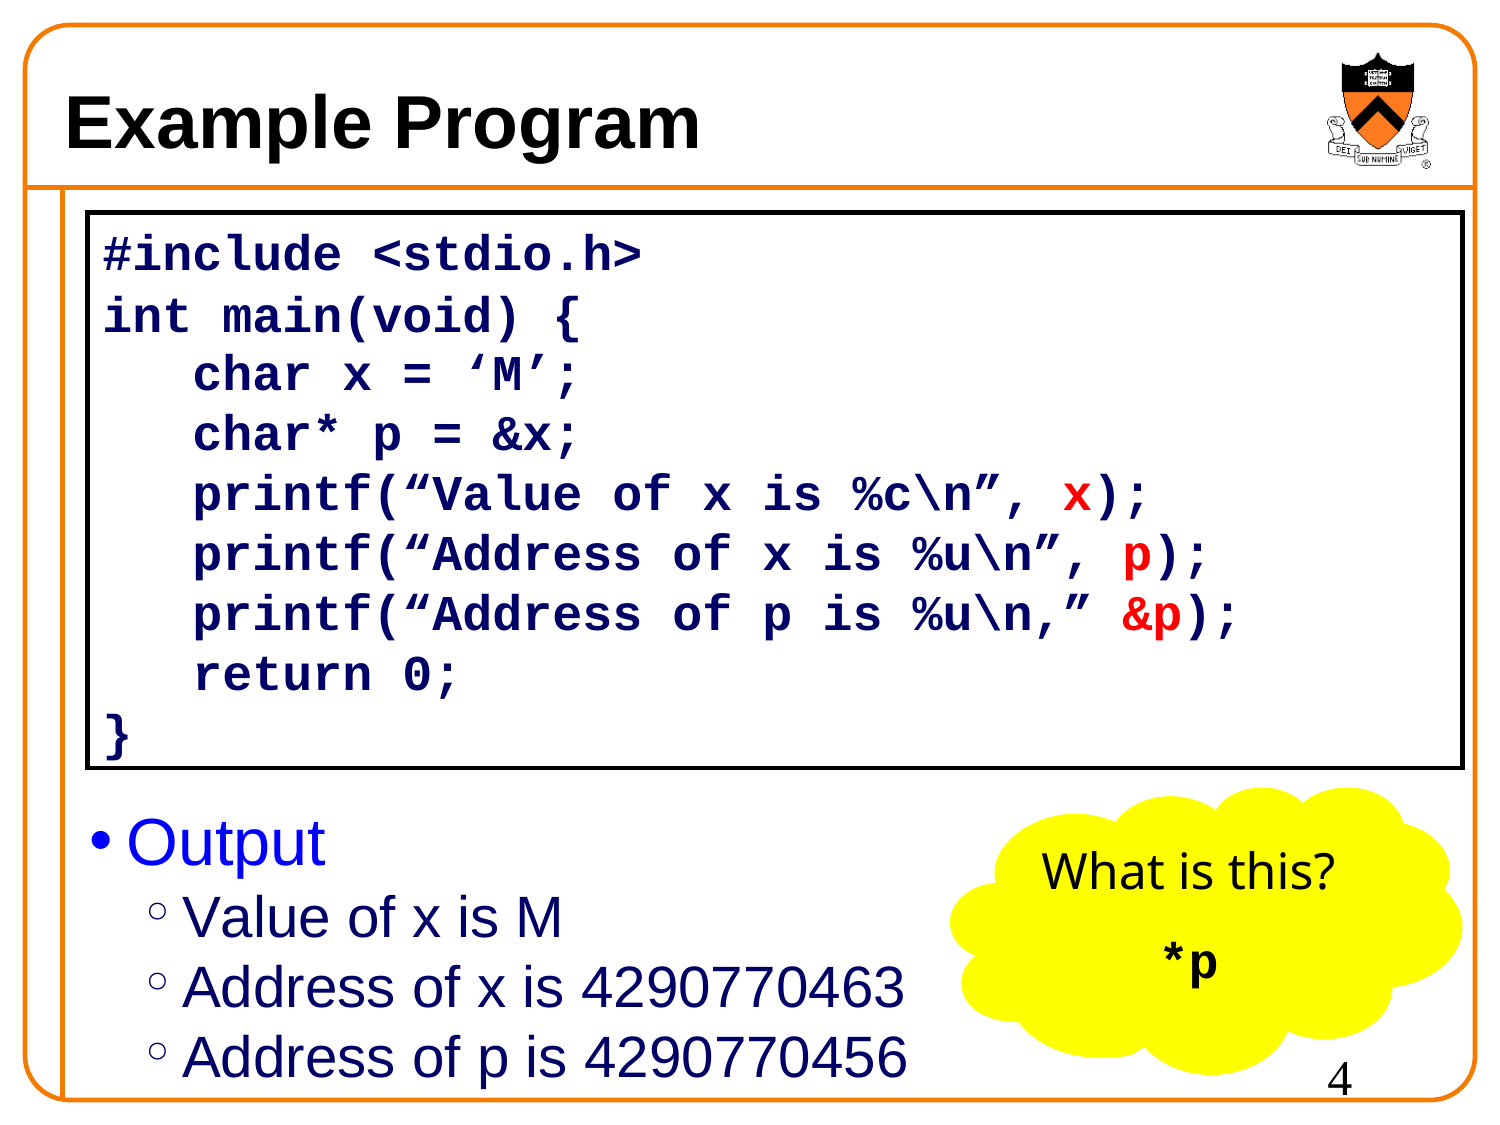

# Example Program
#include <stdio.h>
int main(void) {
 char x = ‘M’;
 char* p = &x;
 printf(“Value of x is %c\n”, x);
 printf(“Address of x is %u\n”, p);
 printf(“Address of p is %u\n,” &p);
 return 0;
}
What is this?
*p
Output
Value of x is M
Address of x is 4290770463
Address of p is 4290770456
4